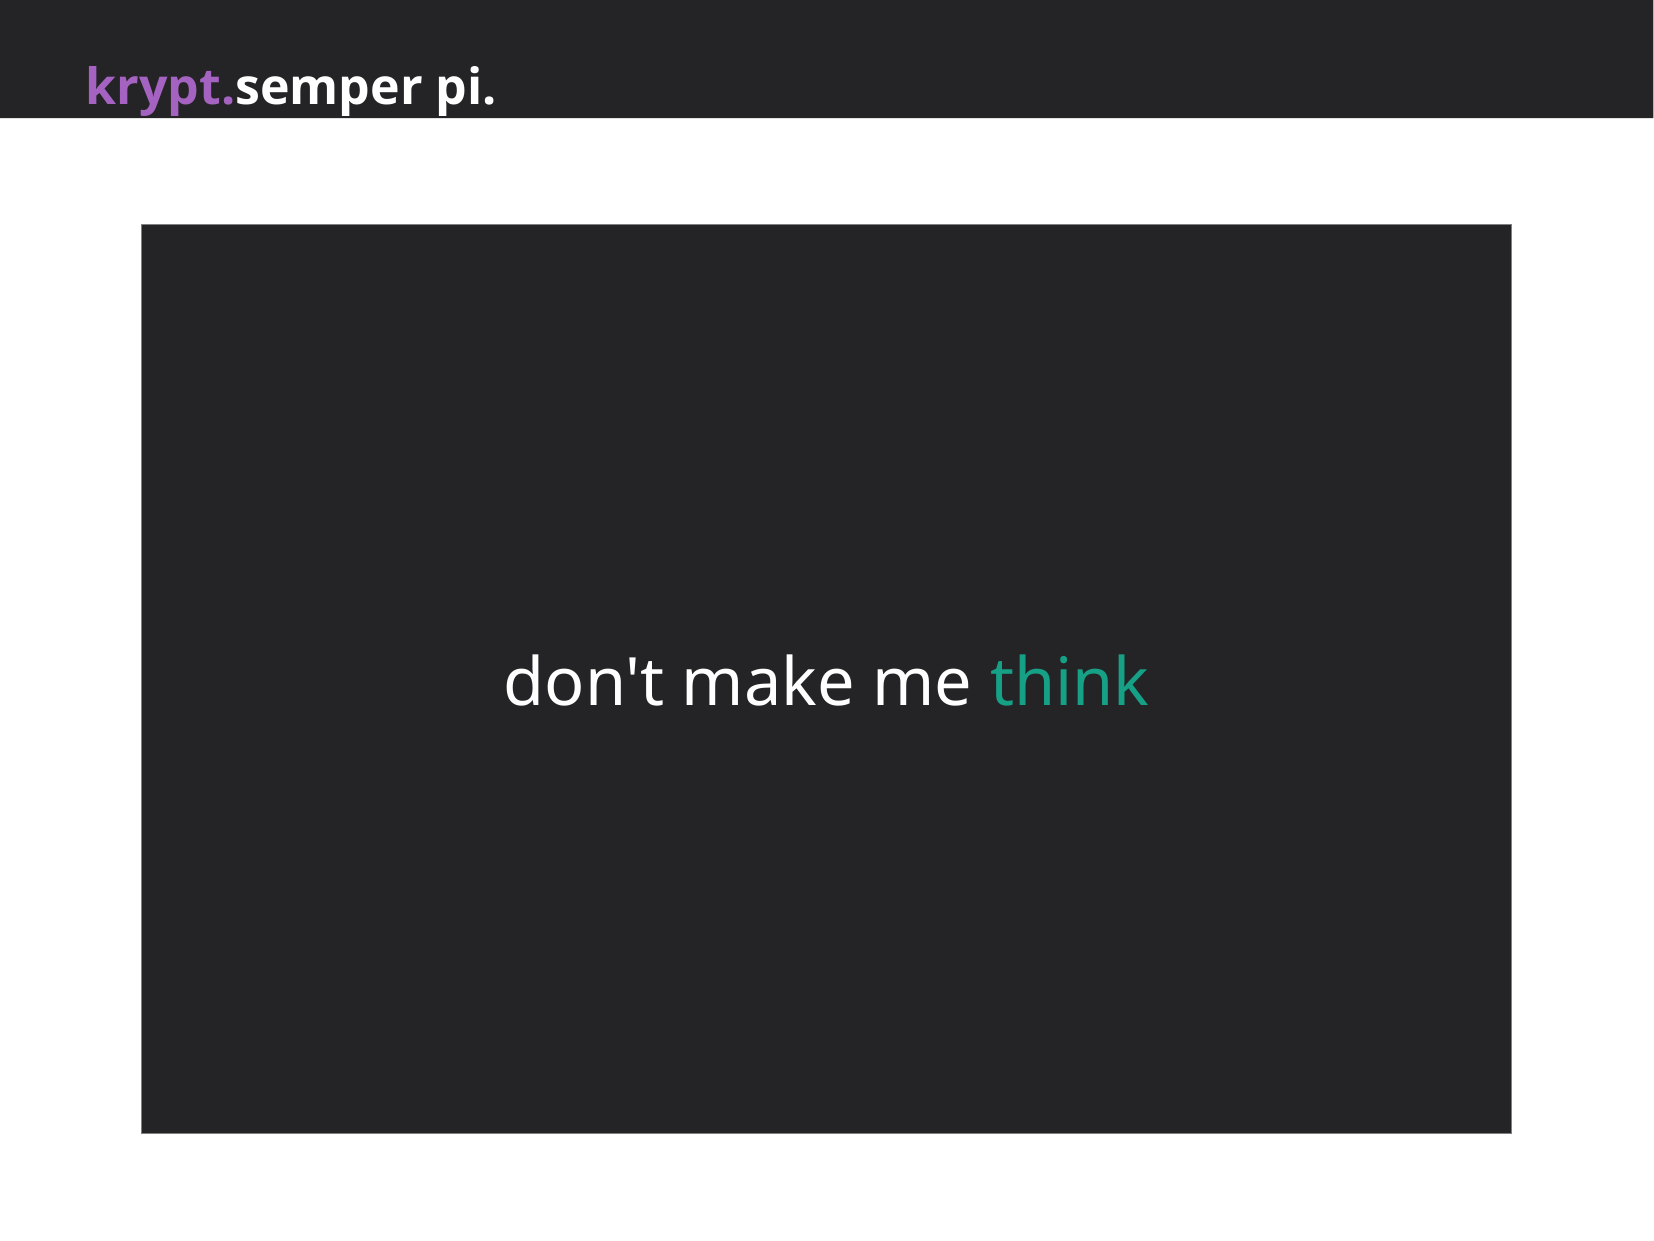

krypt.semper pi.
don't make me think
security sucks.